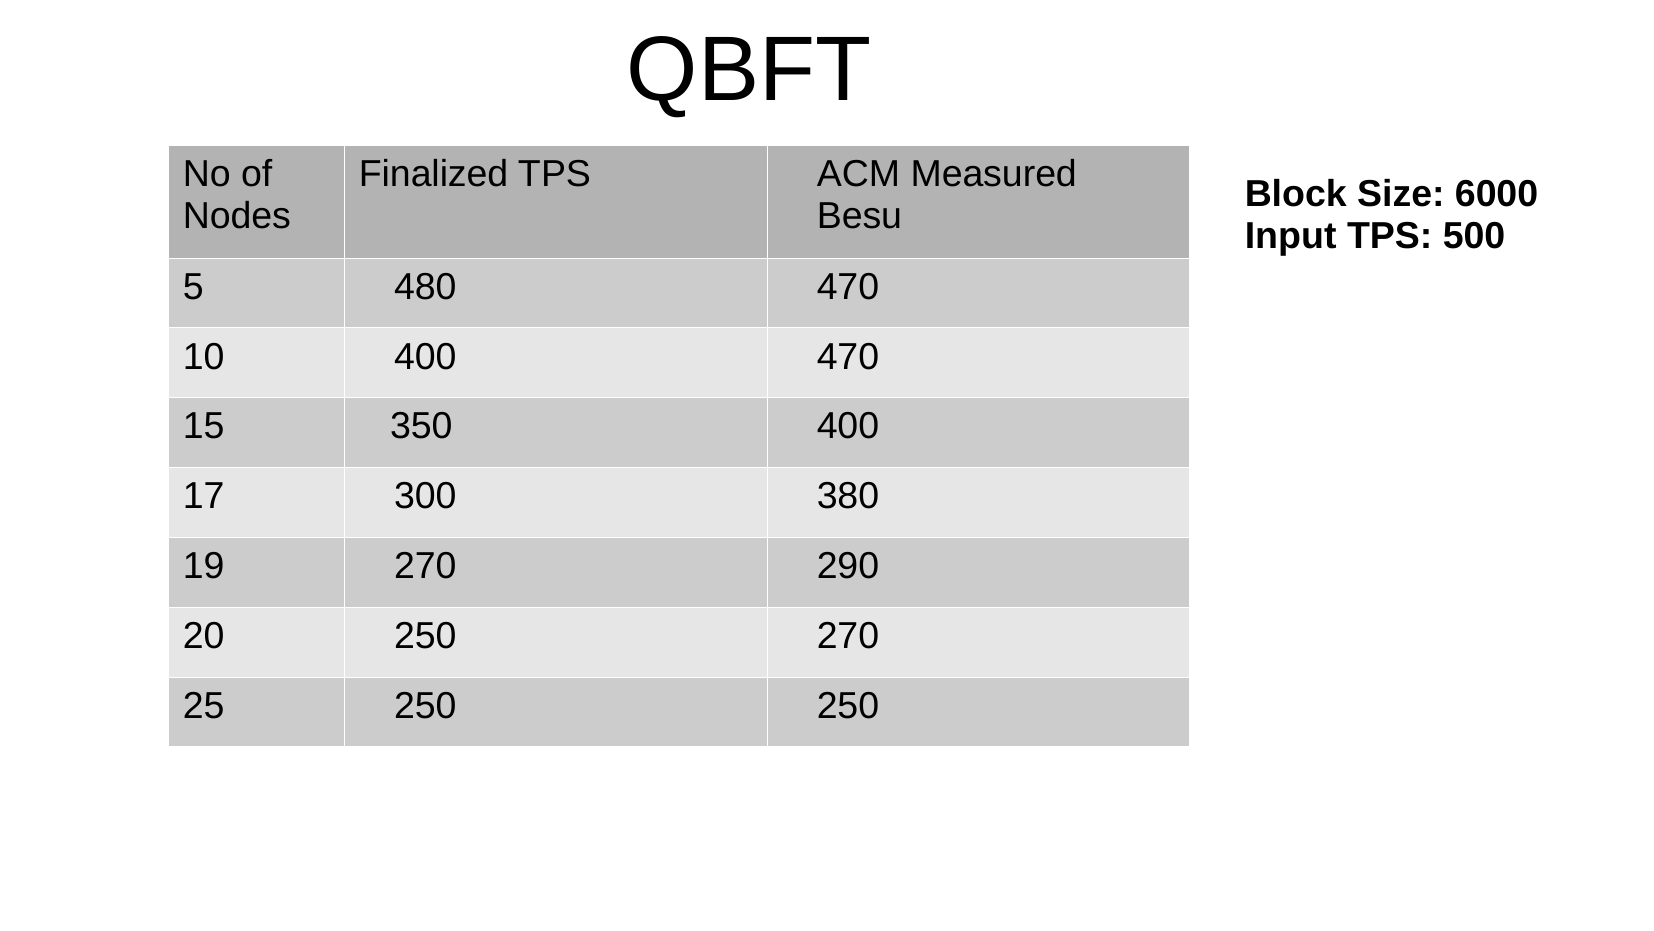

# QBFT
| No of Nodes | Finalized TPS | ACM Measured Besu |
| --- | --- | --- |
| 5 | 480 | 470 |
| 10 | 400 | 470 |
| 15 | 350 | 400 |
| 17 | 300 | 380 |
| 19 | 270 | 290 |
| 20 | 250 | 270 |
| 25 | 250 | 250 |
Block Size: 6000
Input TPS: 500